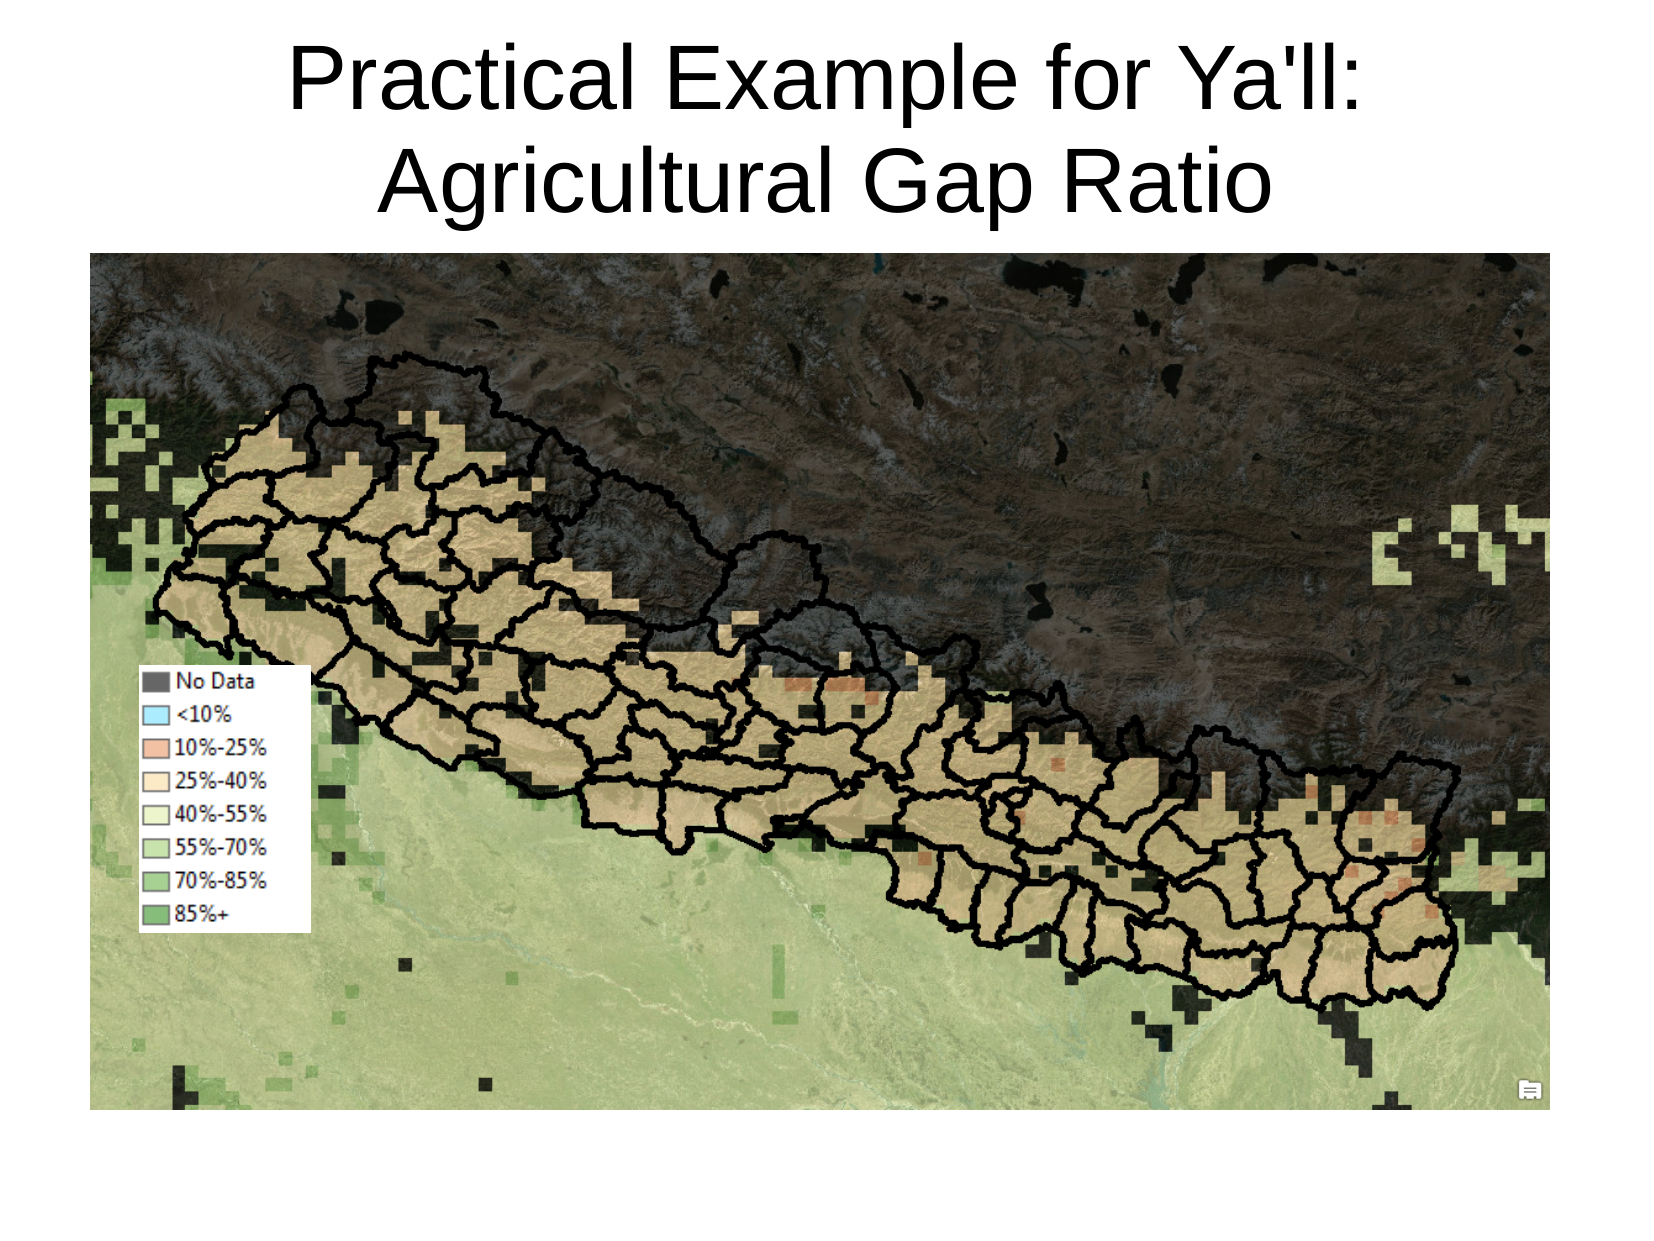

# Practical Example for Ya'll: Agricultural Gap Ratio